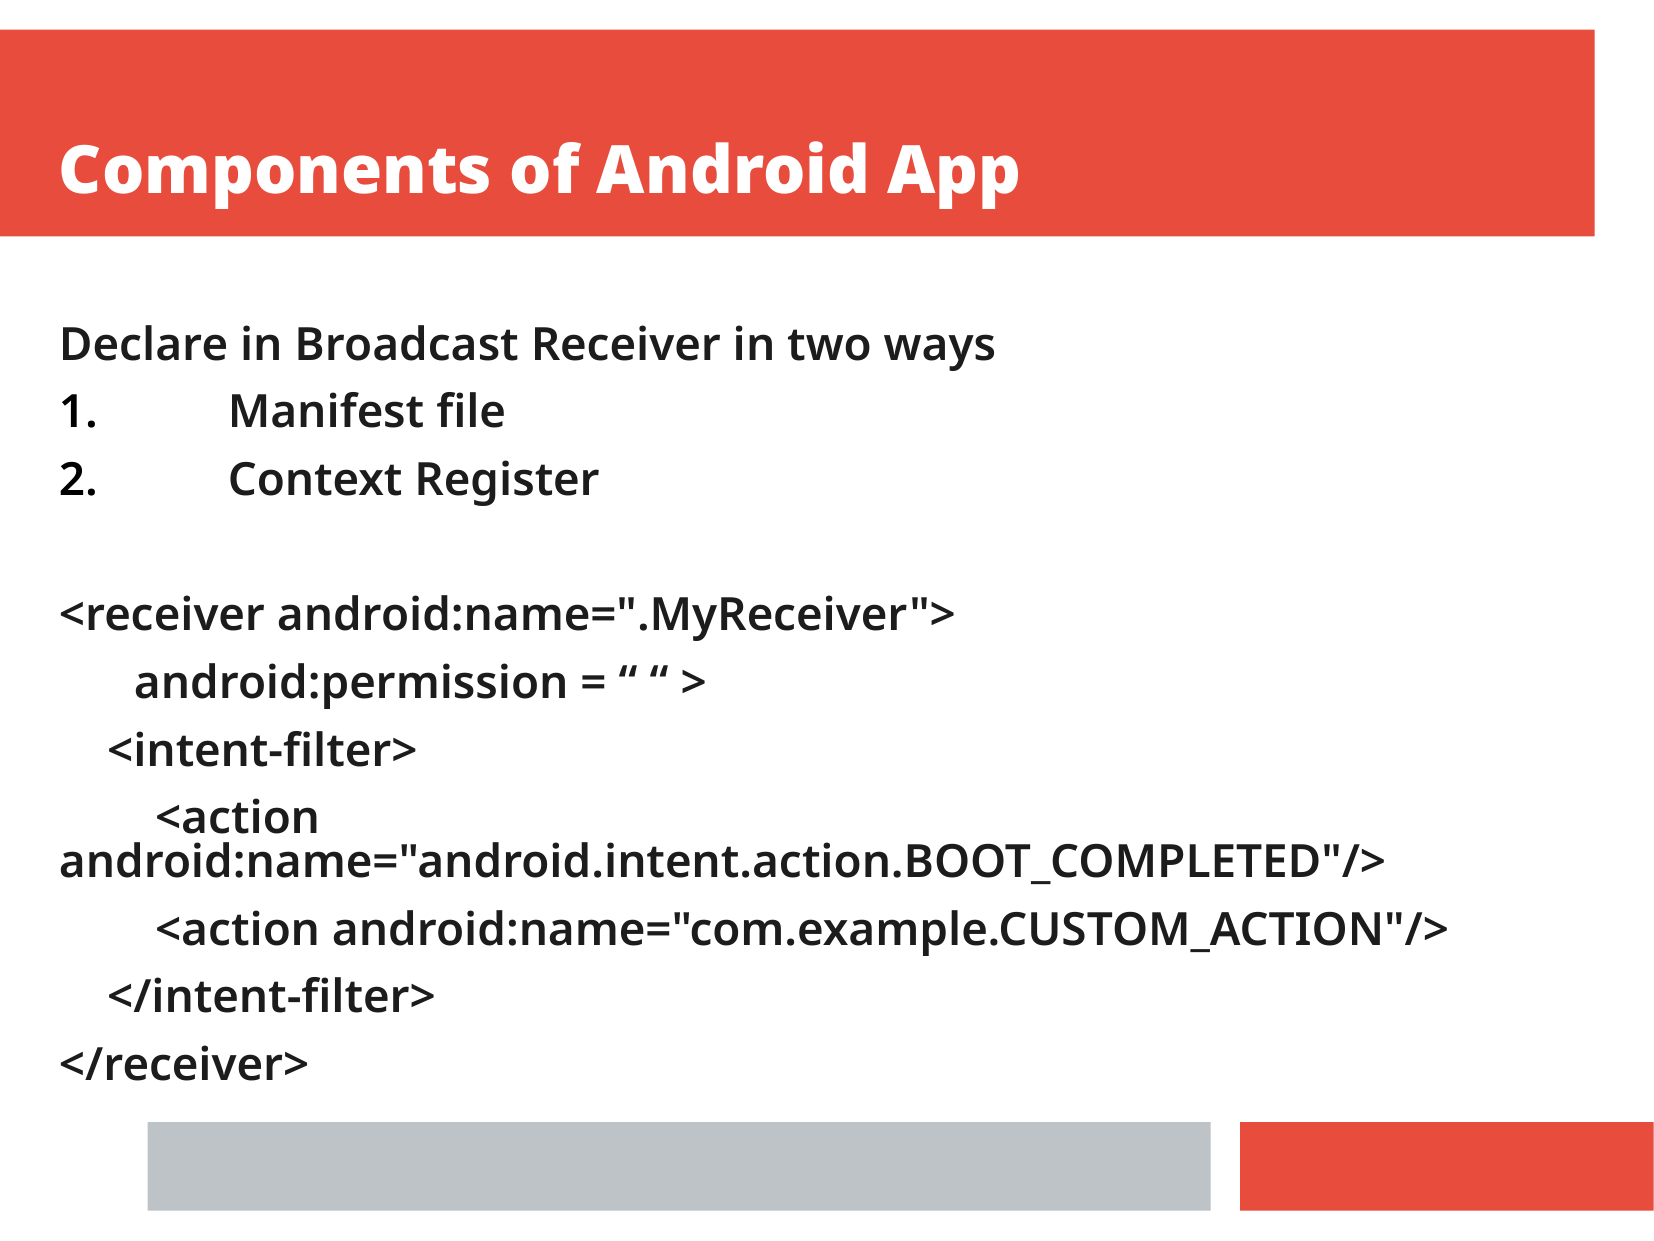

# Components of Android App
Declare in Broadcast Receiver in two ways
	Manifest file
	Context Register
<receiver android:name=".MyReceiver">
 	android:permission = “ “ >
 <intent-filter>
 <action android:name="android.intent.action.BOOT_COMPLETED"/>
 <action android:name="com.example.CUSTOM_ACTION"/>
 </intent-filter>
</receiver>